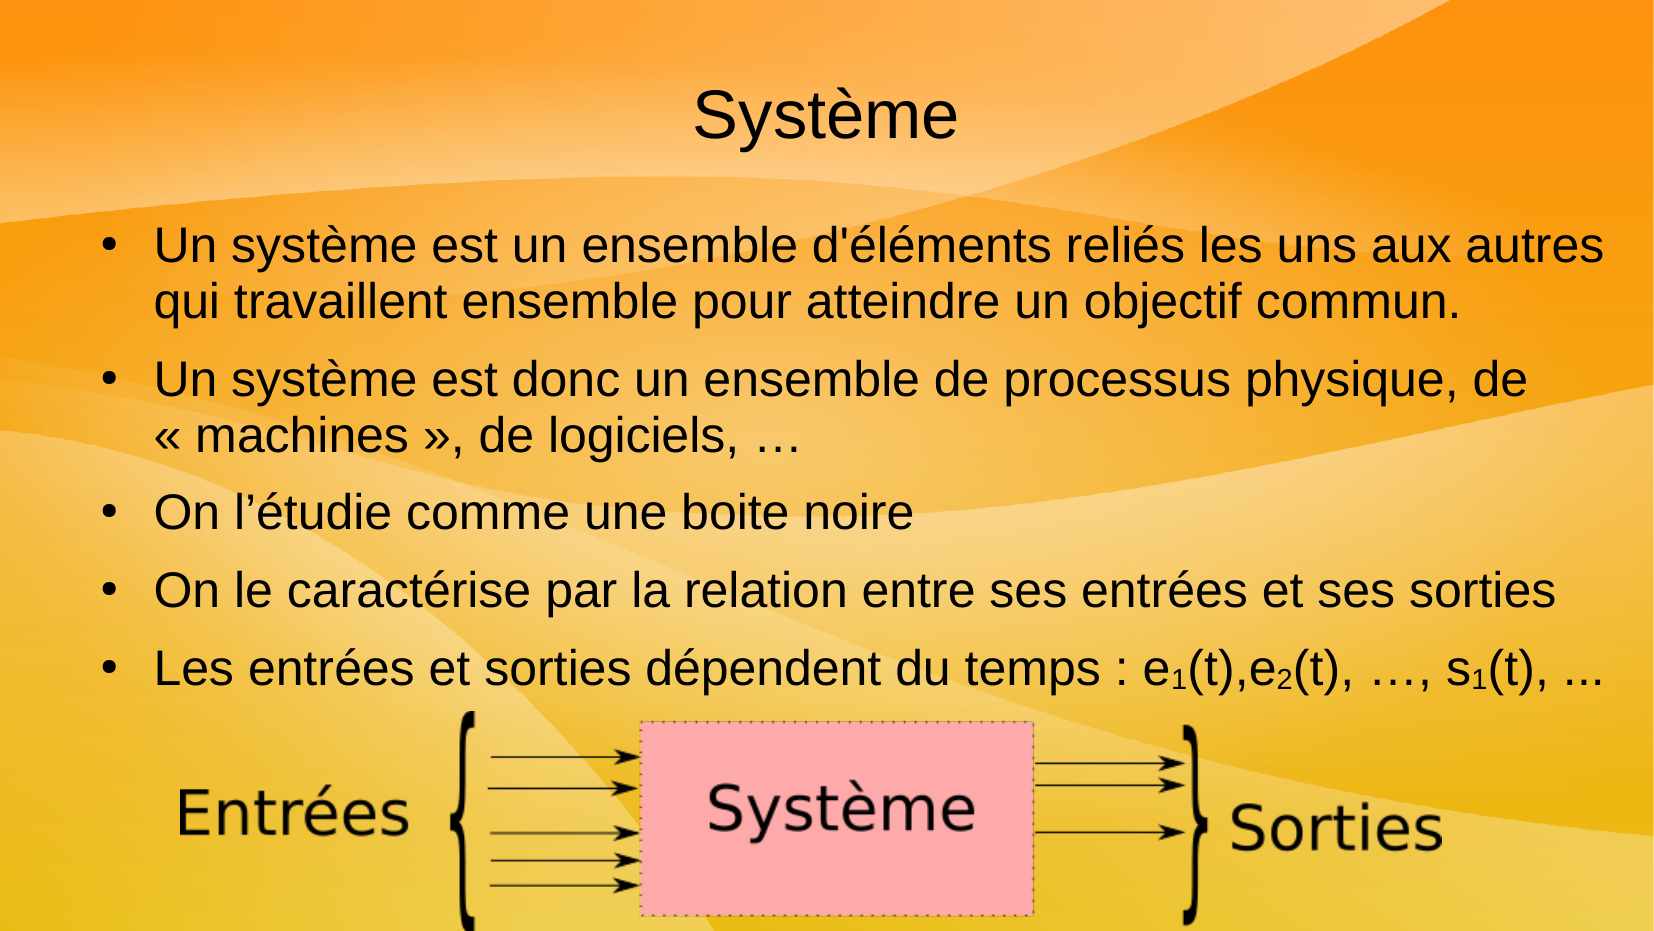

# Système
Un système est un ensemble d'éléments reliés les uns aux autres qui travaillent ensemble pour atteindre un objectif commun.
Un système est donc un ensemble de processus physique, de « machines », de logiciels, …
On l’étudie comme une boite noire
On le caractérise par la relation entre ses entrées et ses sorties
Les entrées et sorties dépendent du temps : e1(t),e2(t), …, s1(t), ...